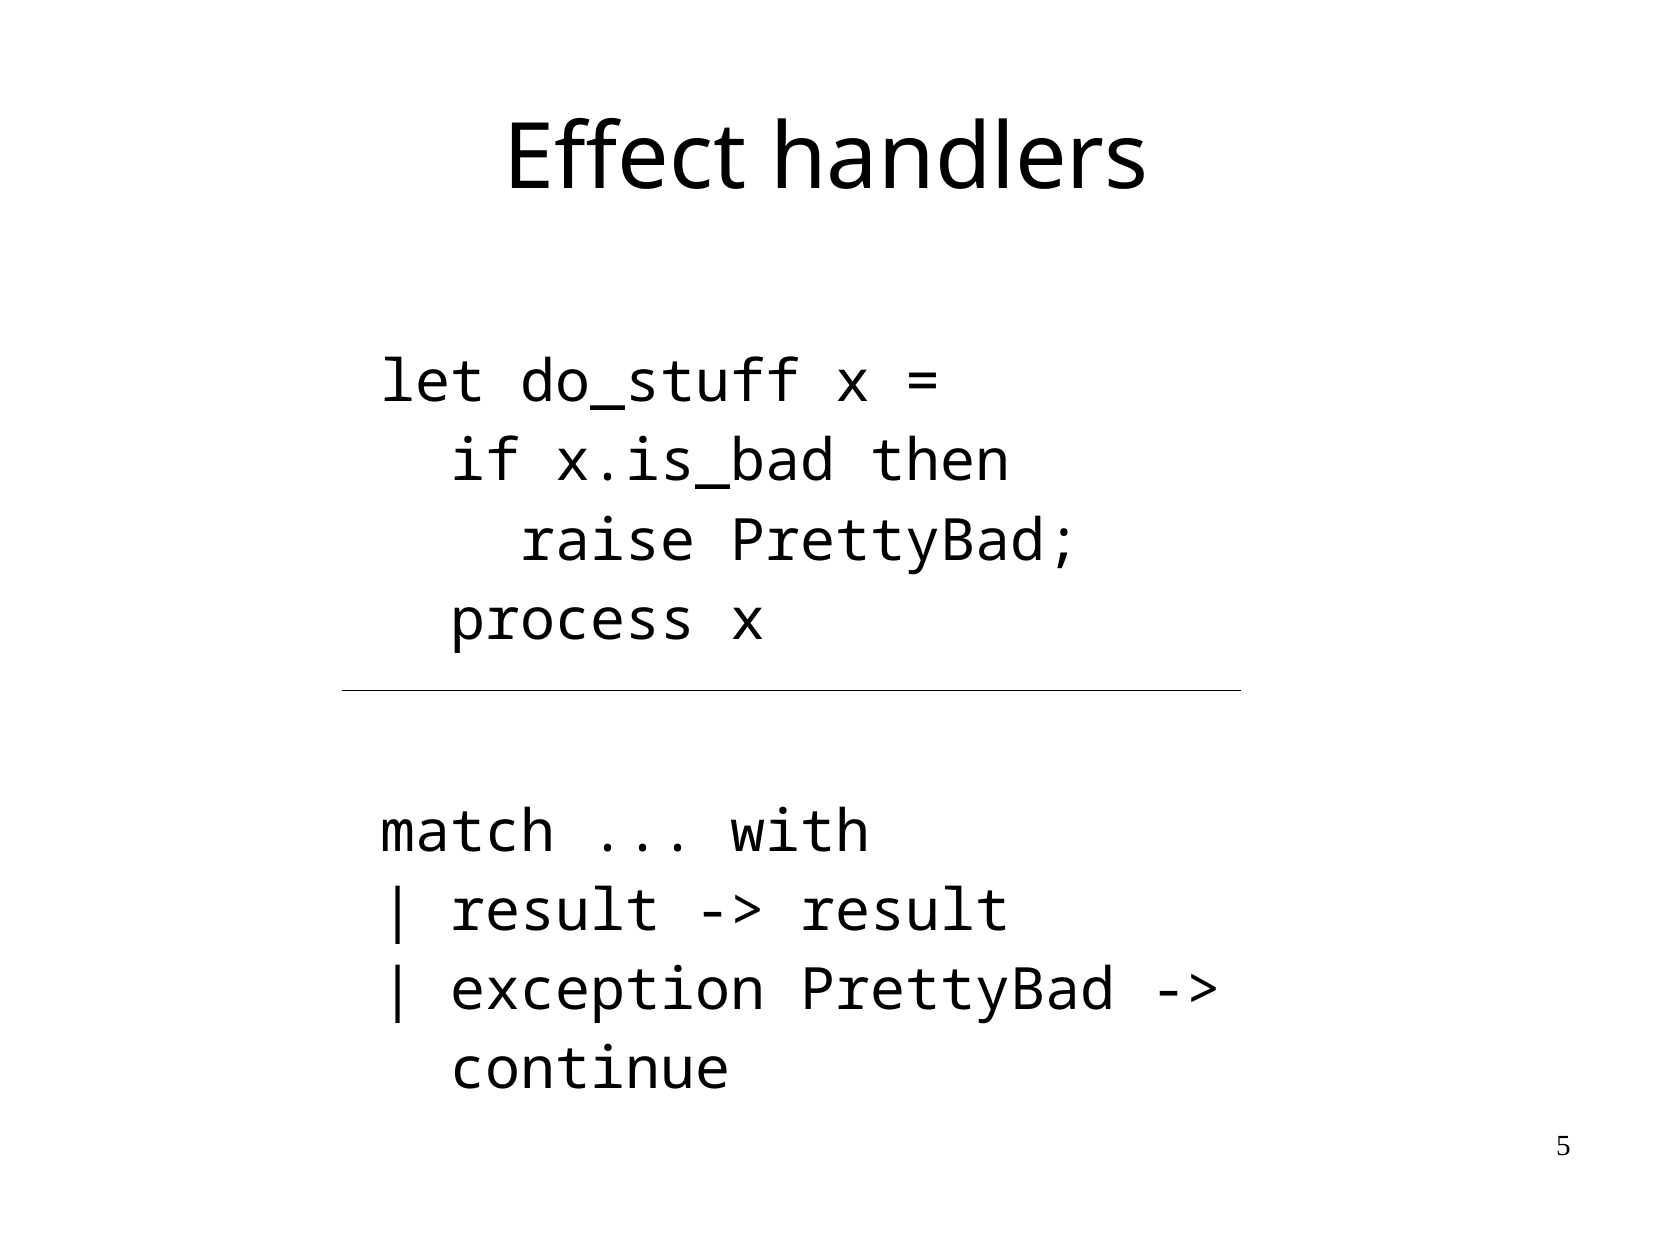

# Effect handlers
let do_stuff x =
 if x.is_bad then
 raise PrettyBad;
 process x
match ... with
| result -> result
| exception PrettyBad ->
 continue
5